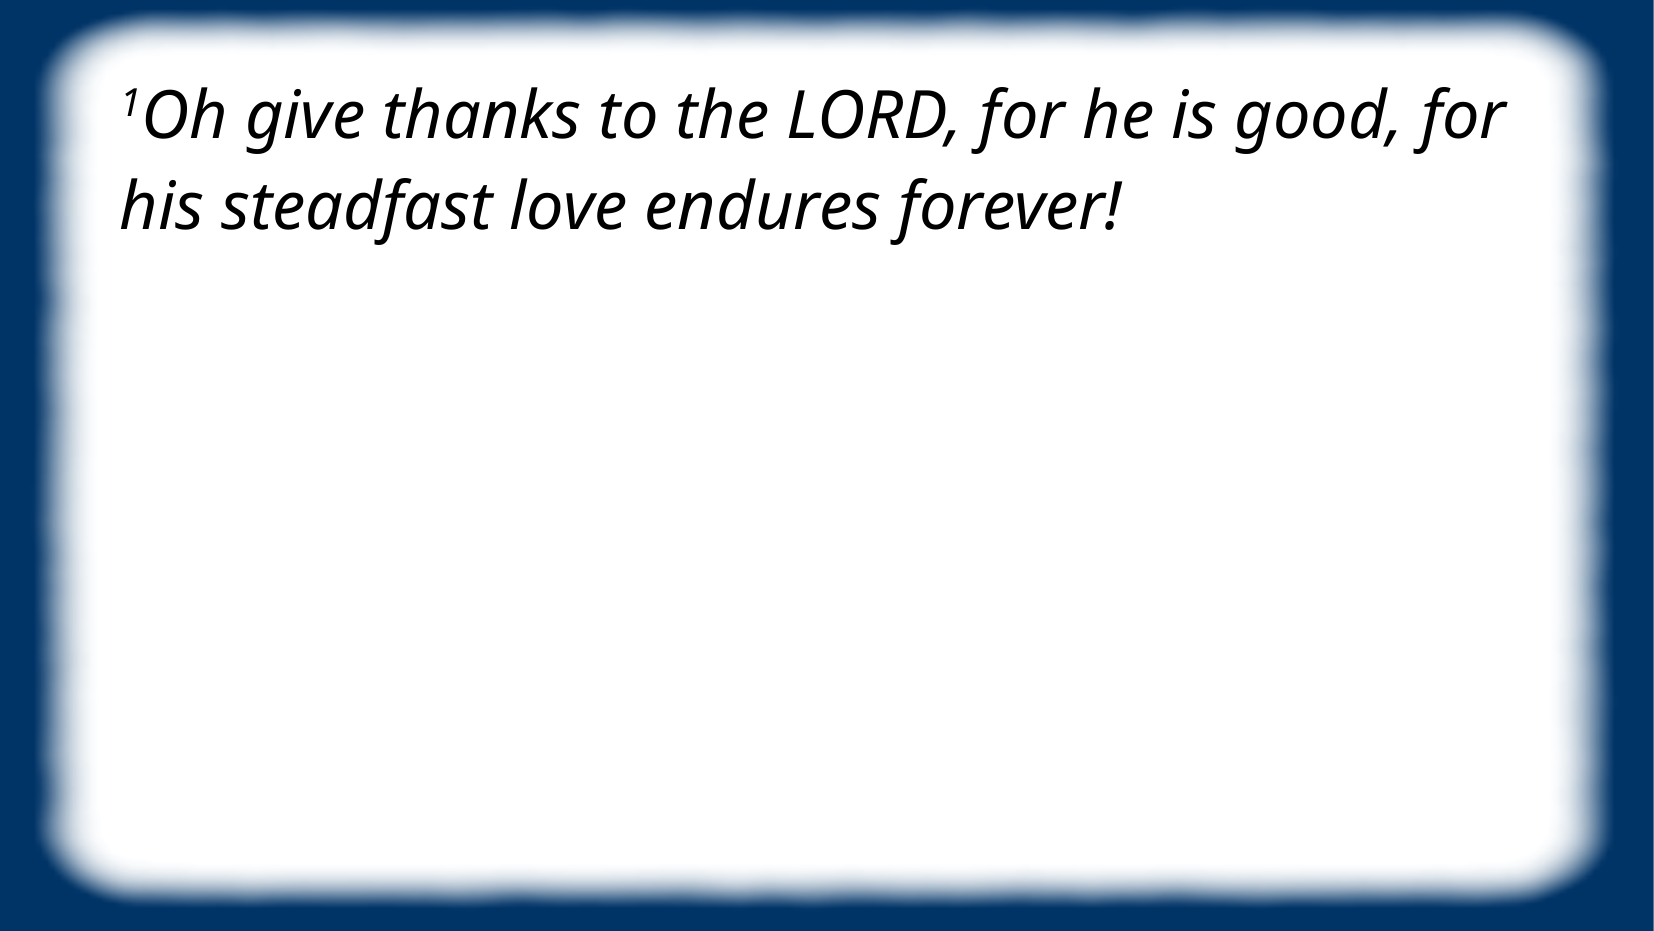

1Oh give thanks to the LORD, for he is good, for his steadfast love endures forever!